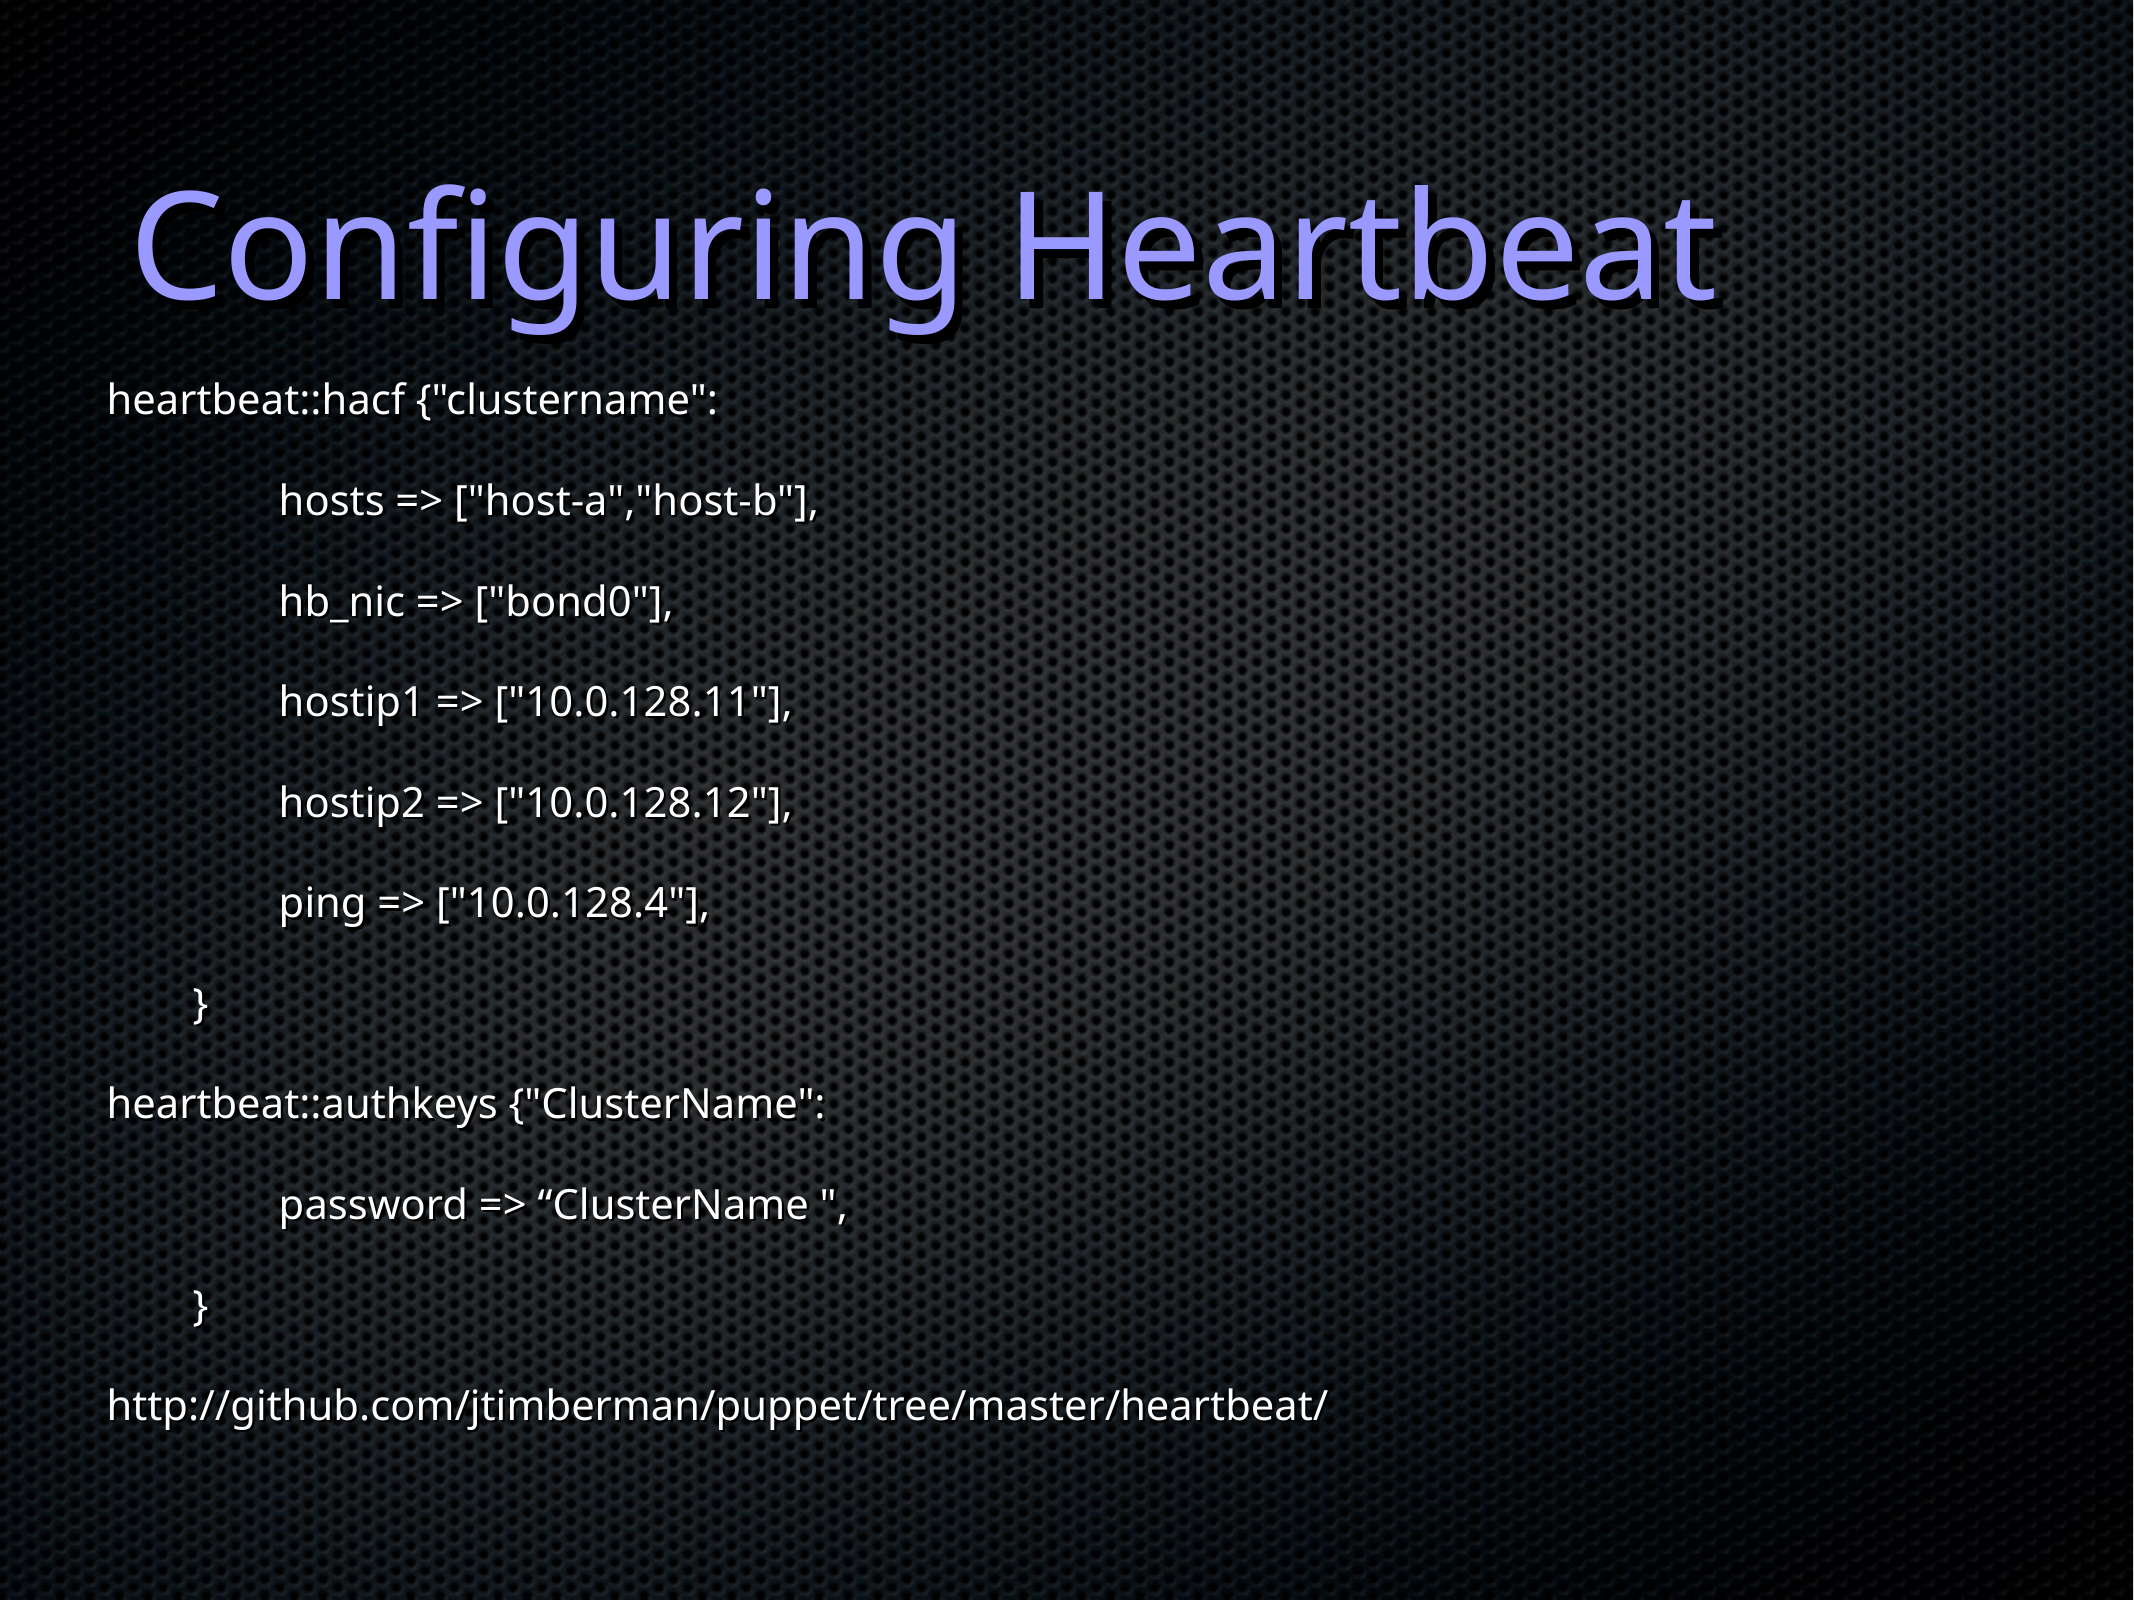

# Configuring Heartbeat
heartbeat::hacf {"clustername":
 hosts => ["host-a","host-b"],
 hb_nic => ["bond0"],
 hostip1 => ["10.0.128.11"],
 hostip2 => ["10.0.128.12"],
 ping => ["10.0.128.4"],
 }
heartbeat::authkeys {"ClusterName":
 password => “ClusterName ",
 }
http://github.com/jtimberman/puppet/tree/master/heartbeat/